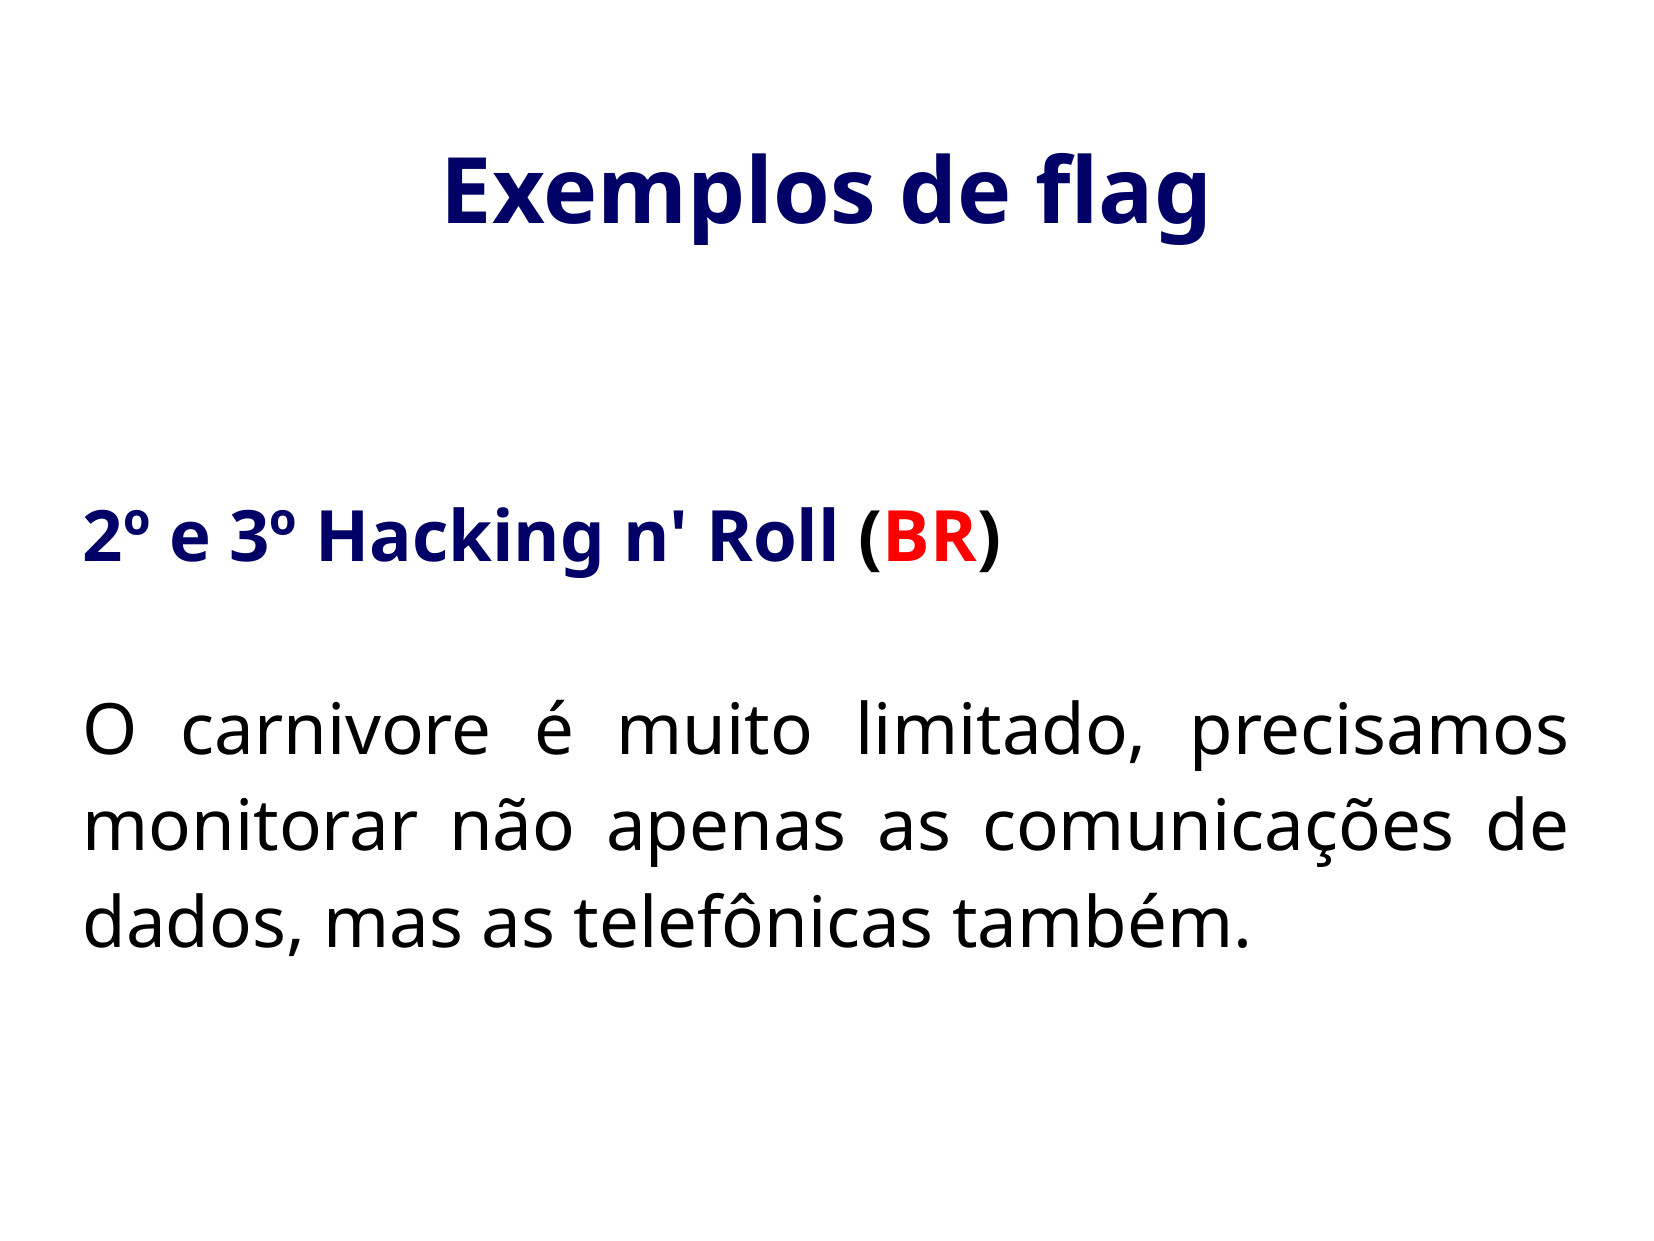

Exemplos de flag
# 2º e 3º Hacking n' Roll (BR)
O carnivore é muito limitado, precisamos monitorar não apenas as comunicações de dados, mas as telefônicas também.